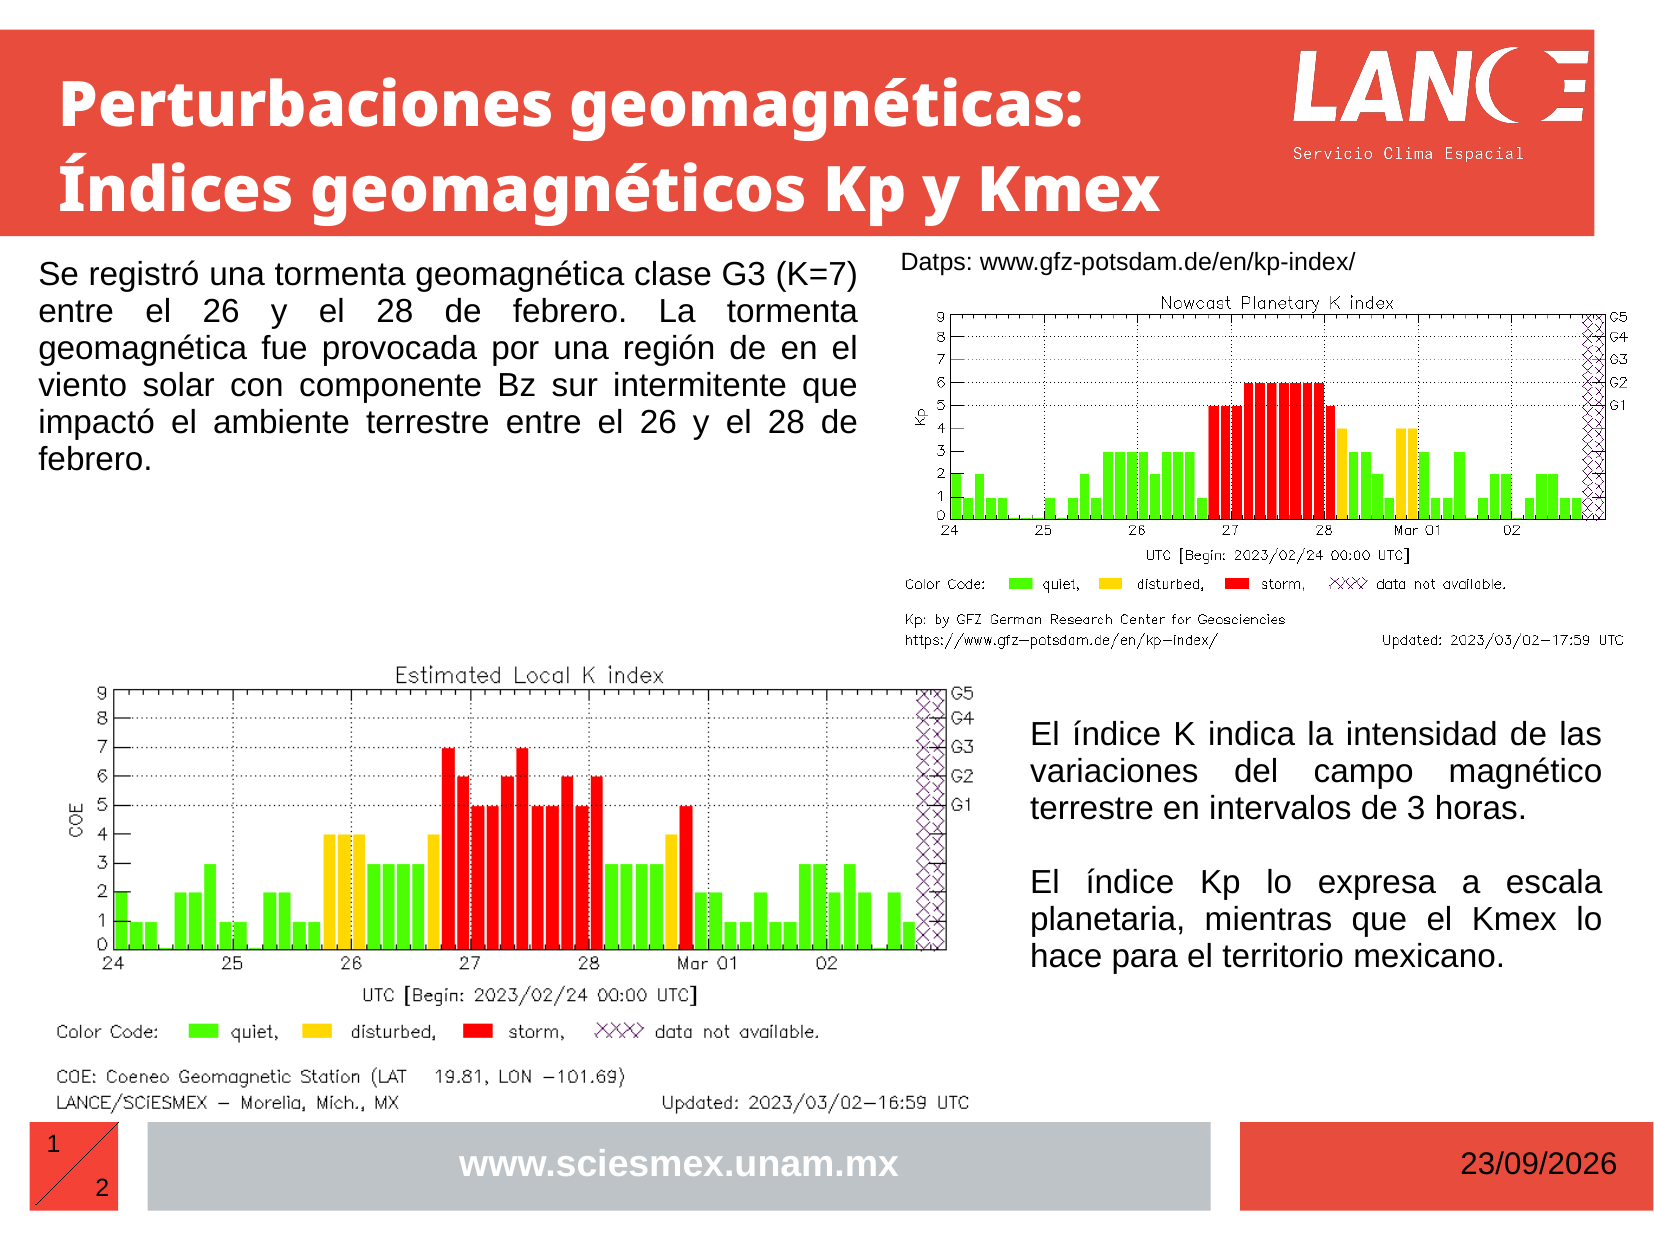

# Perturbaciones geomagnéticas: Índices geomagnéticos Kp y Kmex
Datps: www.gfz-potsdam.de/en/kp-index/
Se registró una tormenta geomagnética clase G3 (K=7) entre el 26 y el 28 de febrero. La tormenta geomagnética fue provocada por una región de en el viento solar con componente Bz sur intermitente que impactó el ambiente terrestre entre el 26 y el 28 de febrero.
El índice K indica la intensidad de las variaciones del campo magnético terrestre en intervalos de 3 horas.
El índice Kp lo expresa a escala planetaria, mientras que el Kmex lo hace para el territorio mexicano.
www.sciesmex.unam.mx
2